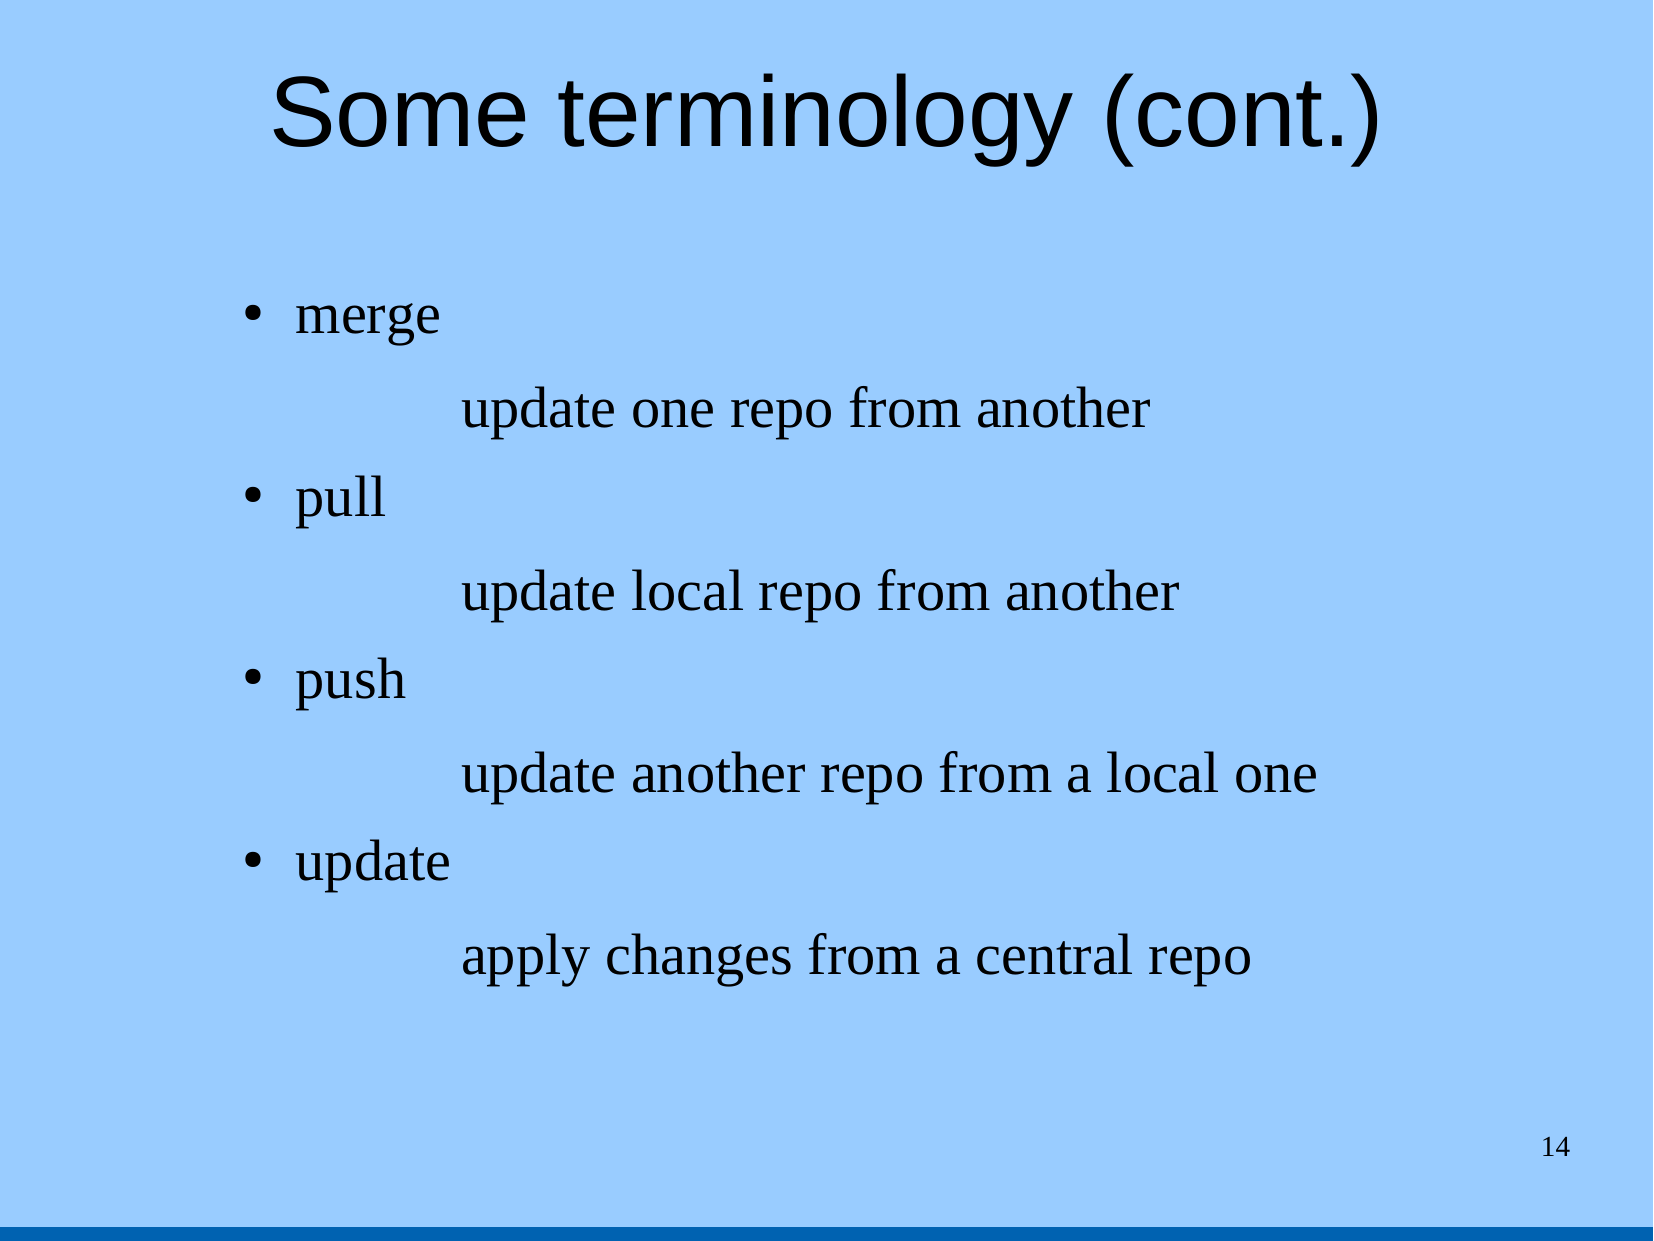

# Some terminology (cont.)
merge
update one repo from another
pull
update local repo from another
push
update another repo from a local one
update
apply changes from a central repo
14